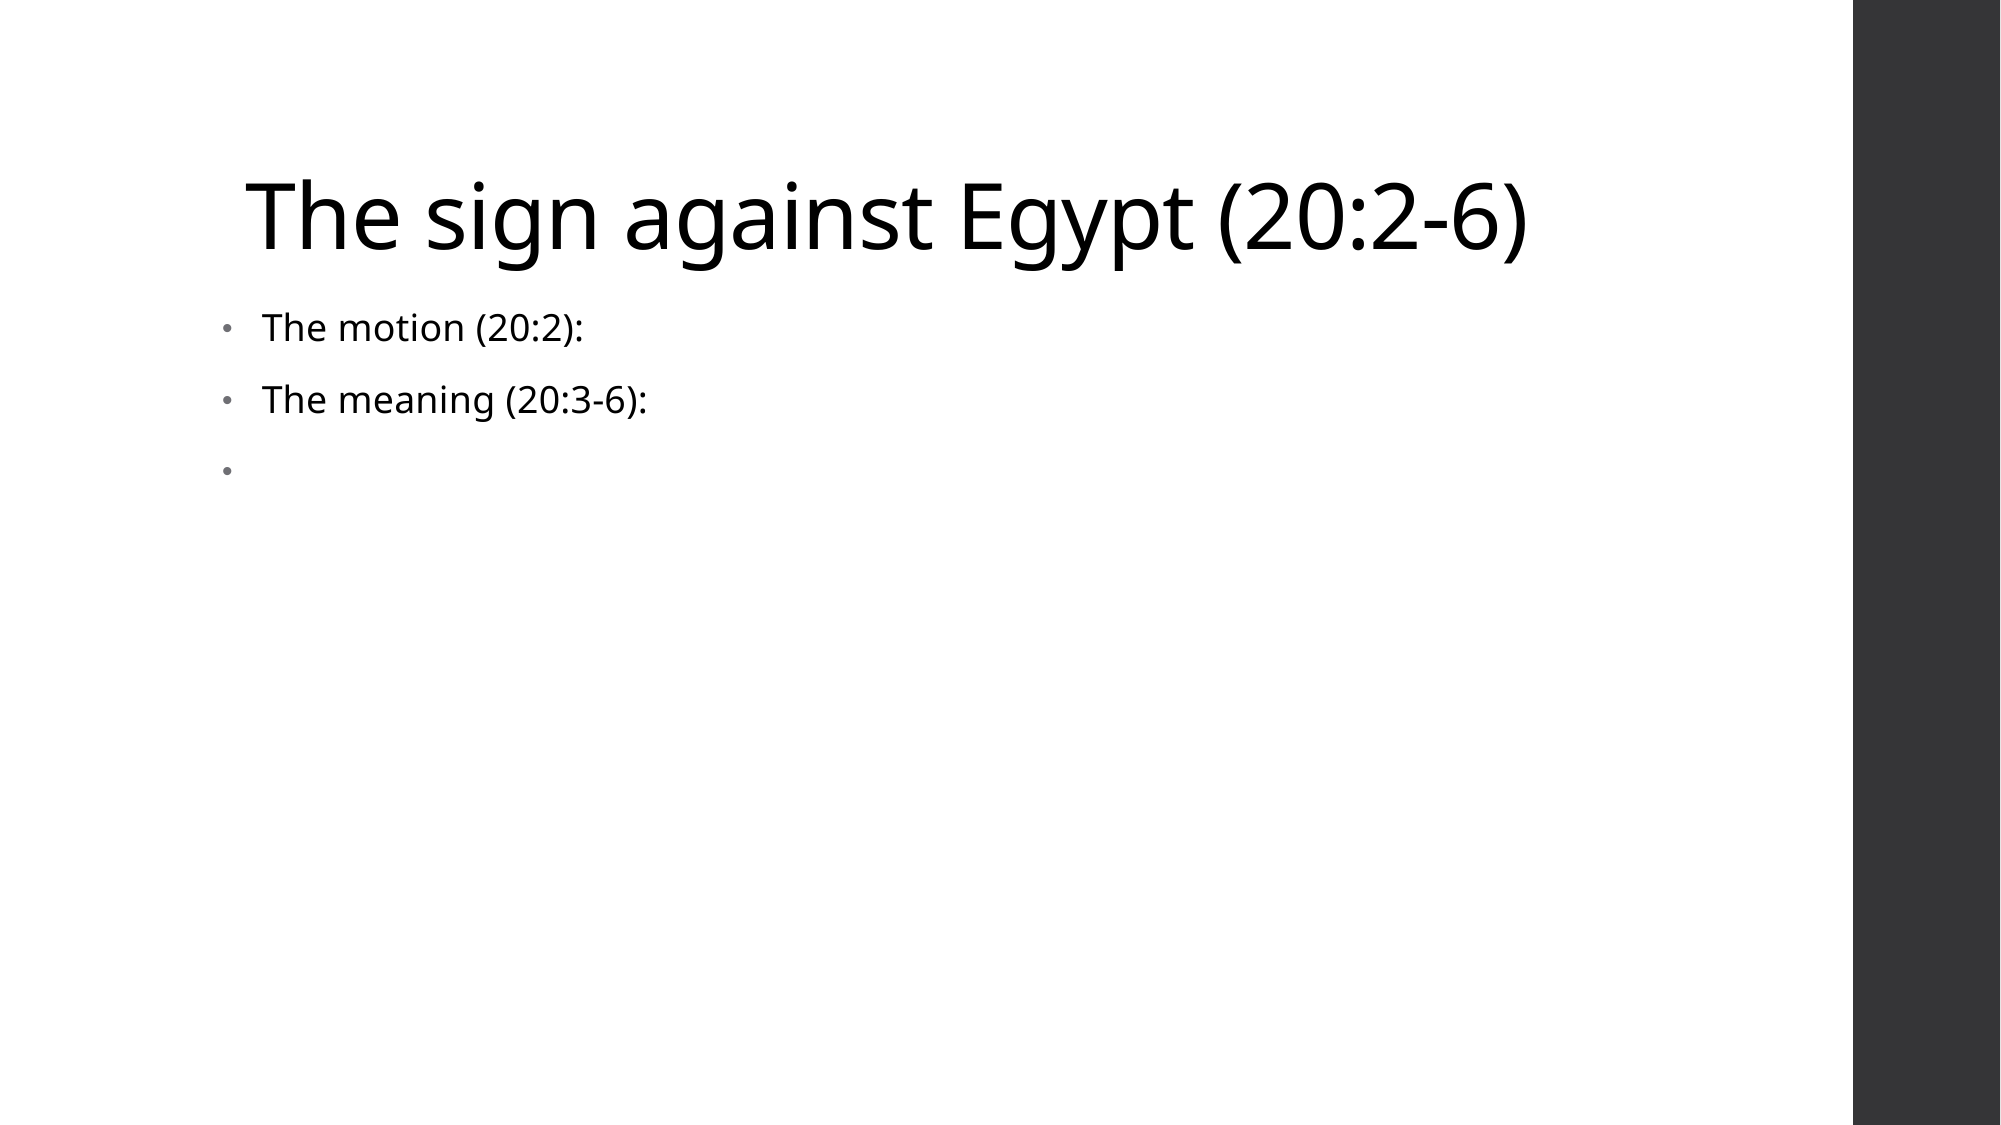

# The sign against Egypt (20:2-6)
 The motion (20:2):
 The meaning (20:3-6):